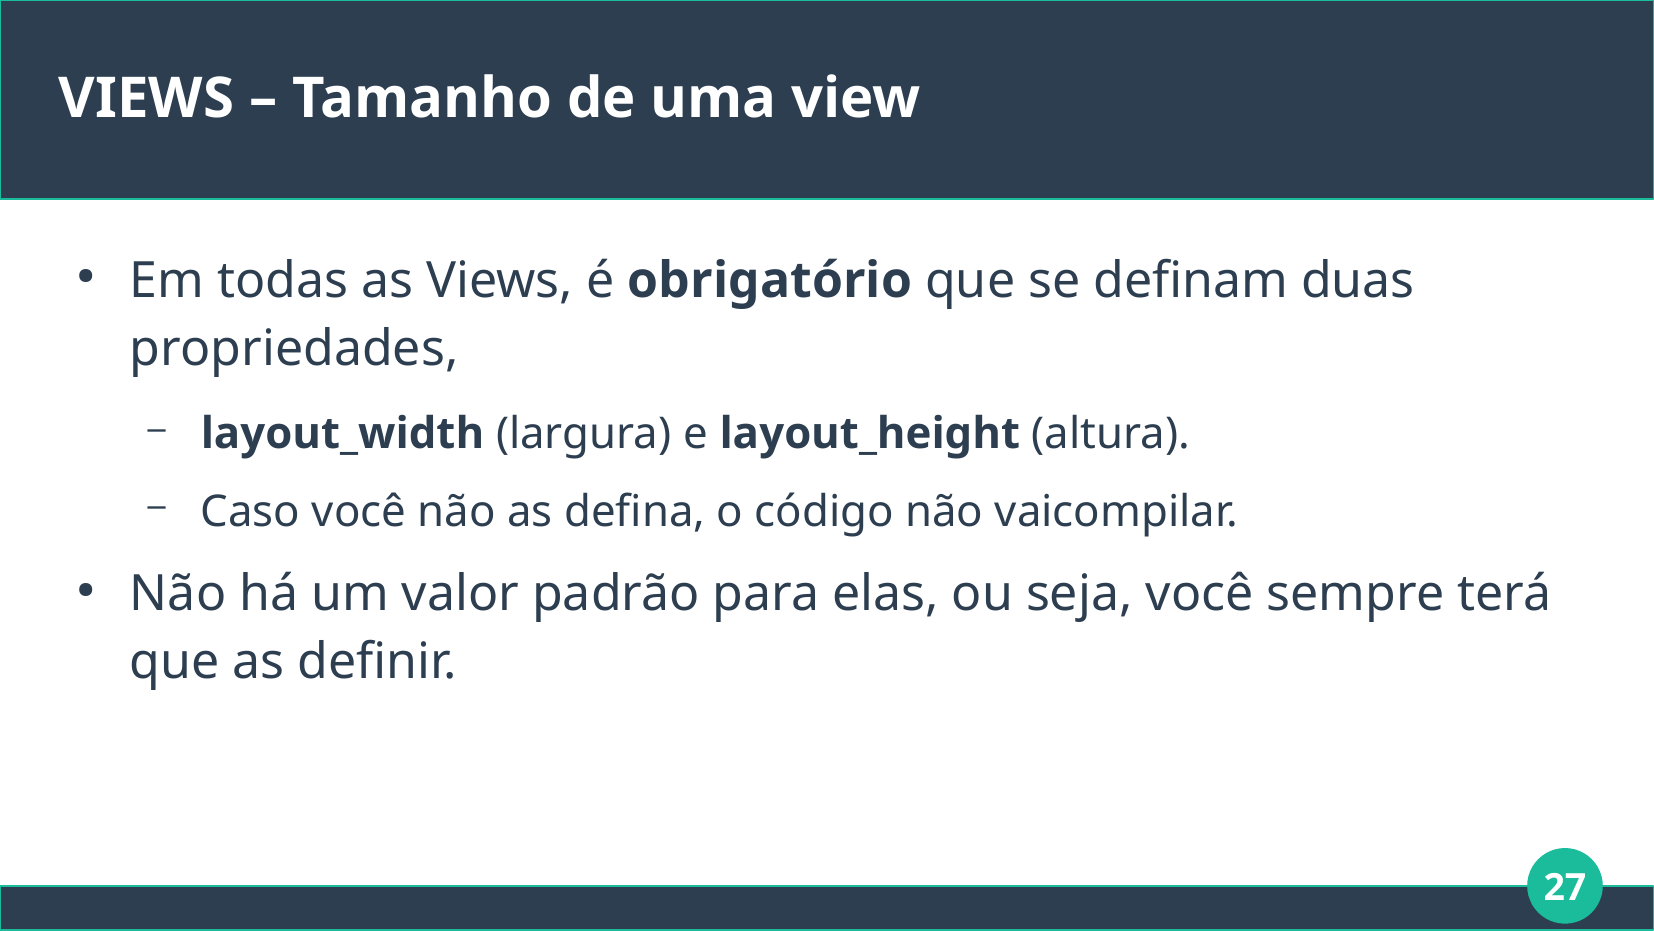

# VIEWS – Tamanho de uma view
Em todas as Views, é obrigatório que se definam duas propriedades,
layout_width (largura) e layout_height (altura).
Caso você não as defina, o código não vaicompilar.
Não há um valor padrão para elas, ou seja, você sempre terá que as definir.
27